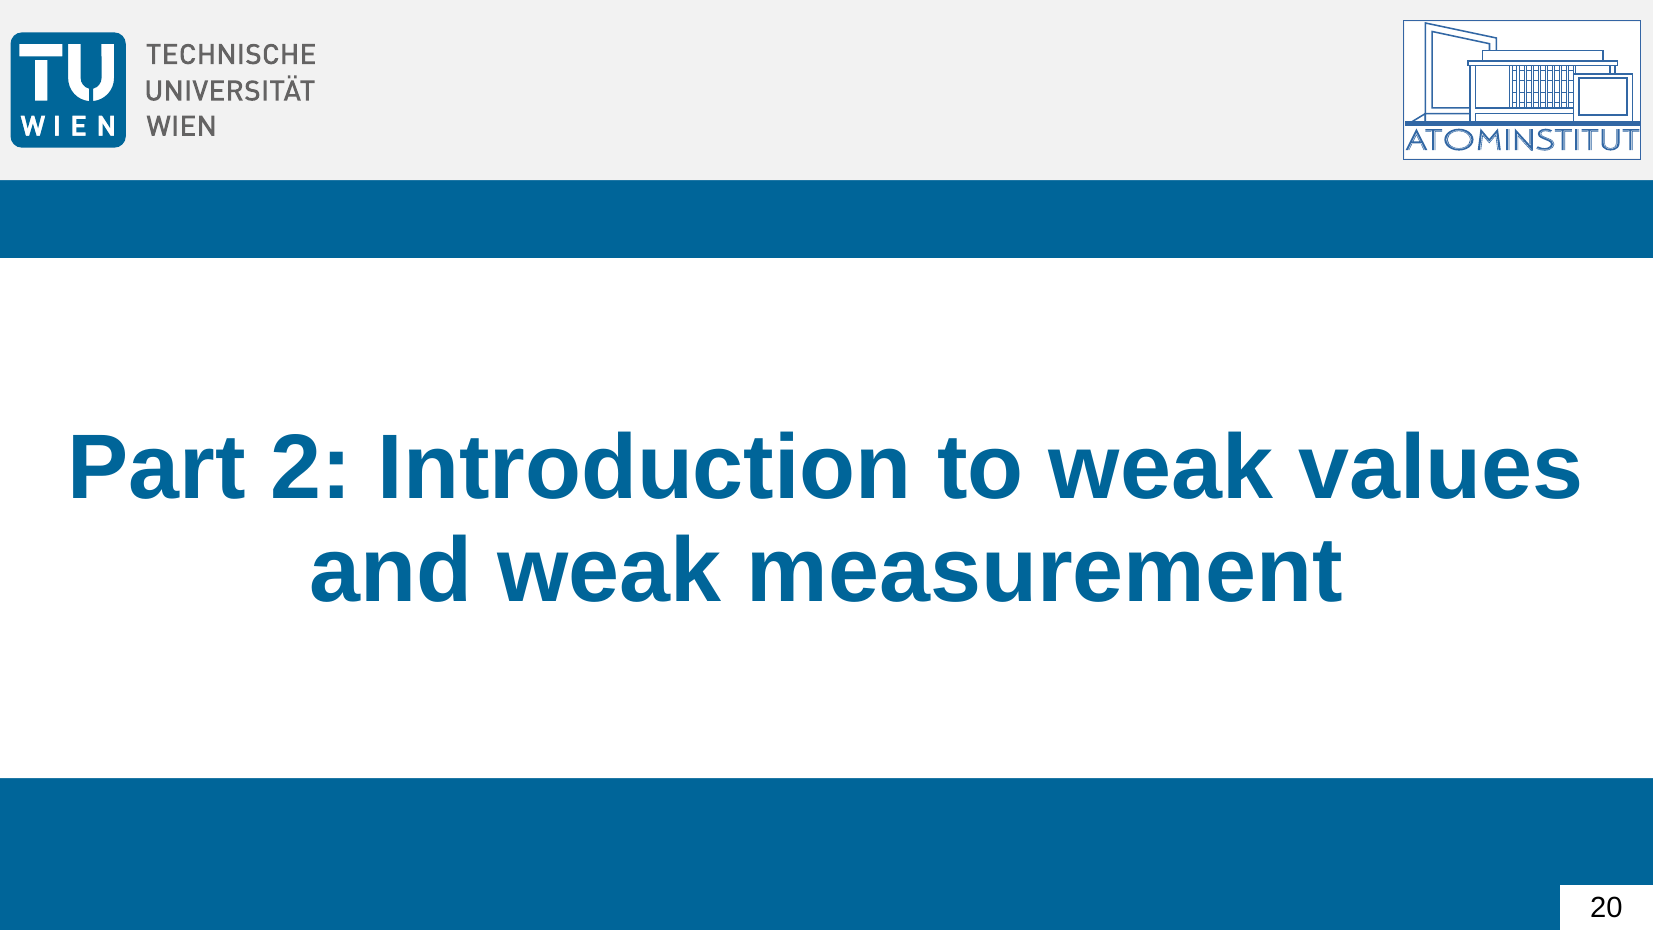

# Part 2: Introduction to weak values and weak measurement